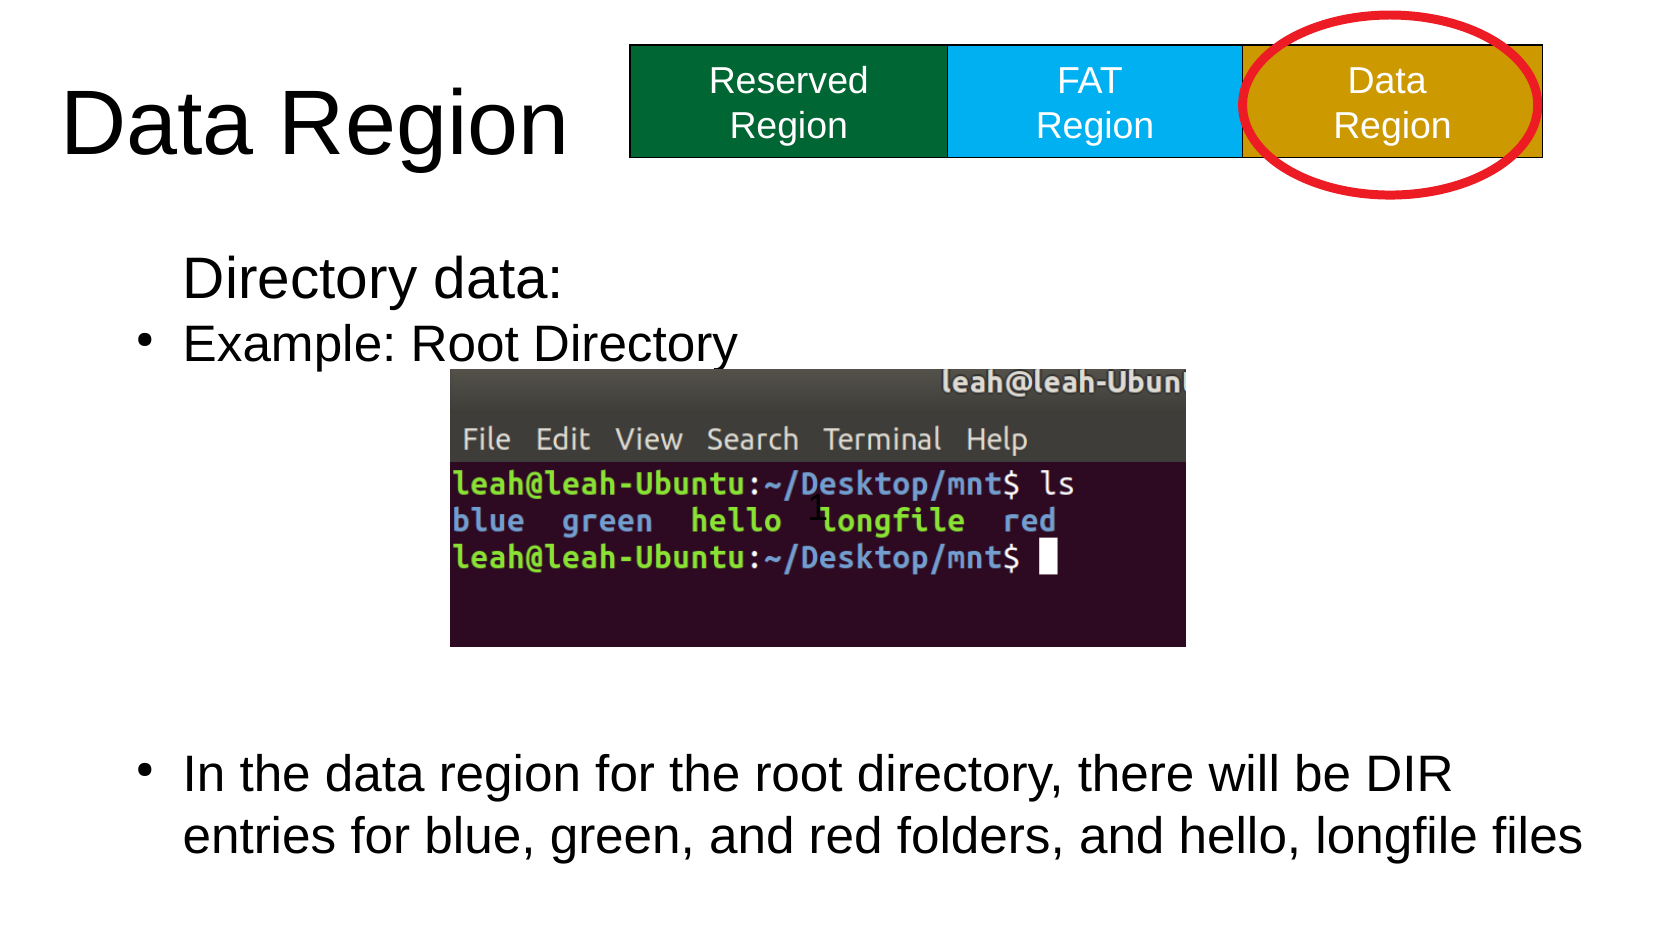

# Data Region
Reserved
Region
FAT
Region
Data
Region
Directory data:
Example: Root Directory
In the data region for the root directory, there will be DIR entries for blue, green, and red folders, and hello, longfile files
1